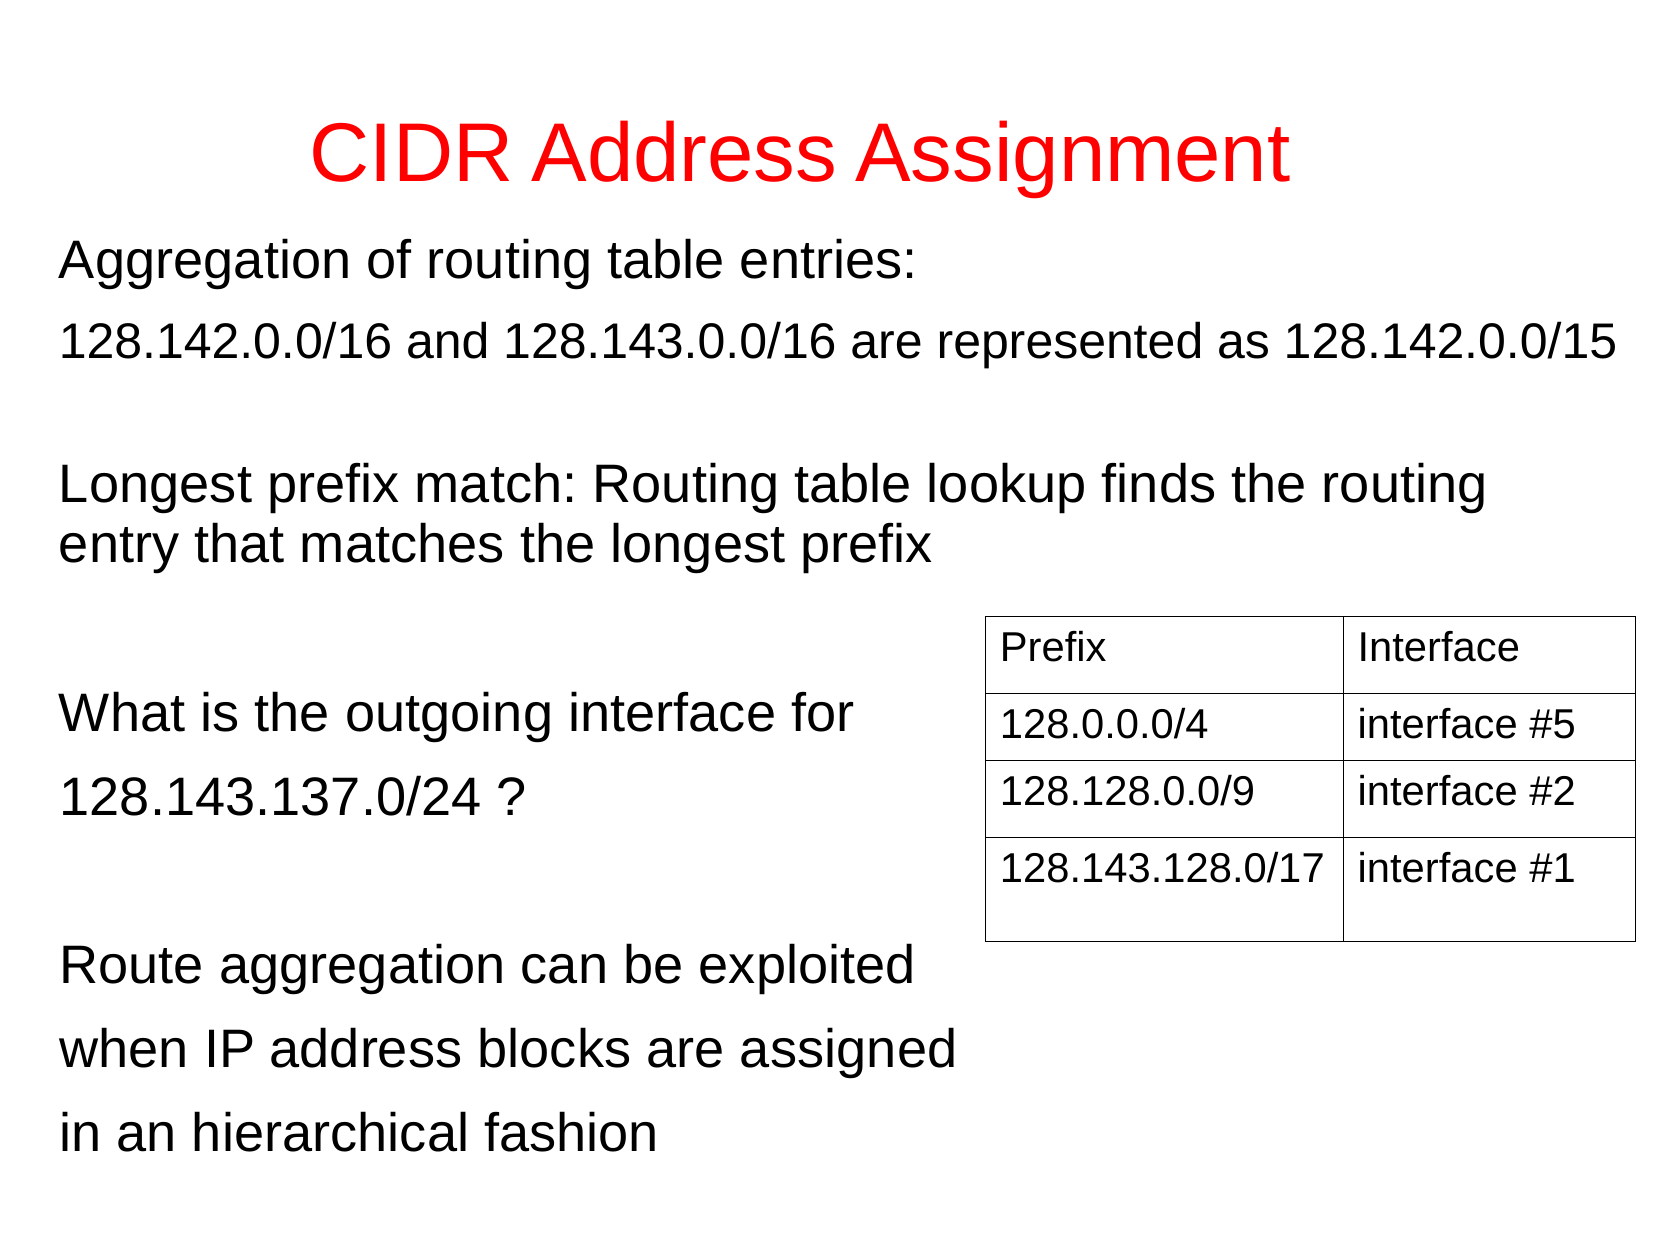

# CIDR Address Assignment
Aggregation of routing table entries:
128.142.0.0/16 and 128.143.0.0/16 are represented as 128.142.0.0/15
Longest prefix match: Routing table lookup finds the routing entry that matches the longest prefix
What is the outgoing interface for
128.143.137.0/24 ?
Route aggregation can be exploited
when IP address blocks are assigned
in an hierarchical fashion
| Prefix | Interface |
| --- | --- |
| 128.0.0.0/4 | interface #5 |
| 128.128.0.0/9 | interface #2 |
| 128.143.128.0/17 | interface #1 |